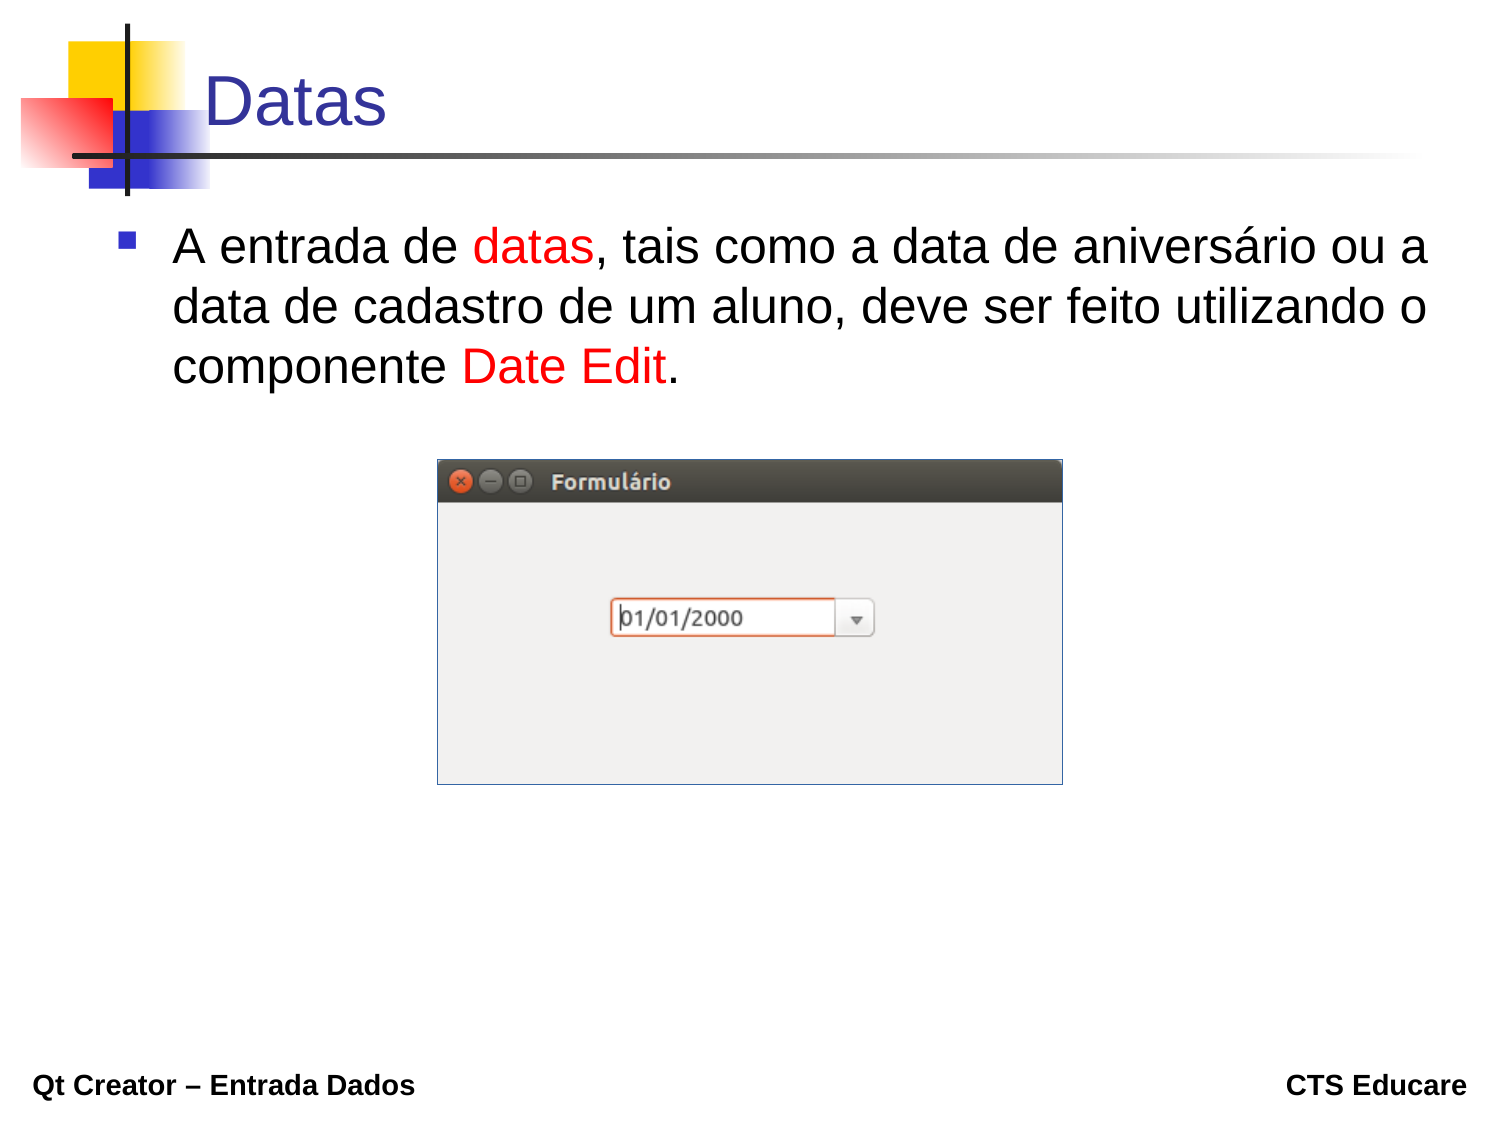

# Datas
A entrada de datas, tais como a data de aniversário ou a data de cadastro de um aluno, deve ser feito utilizando o componente Date Edit.